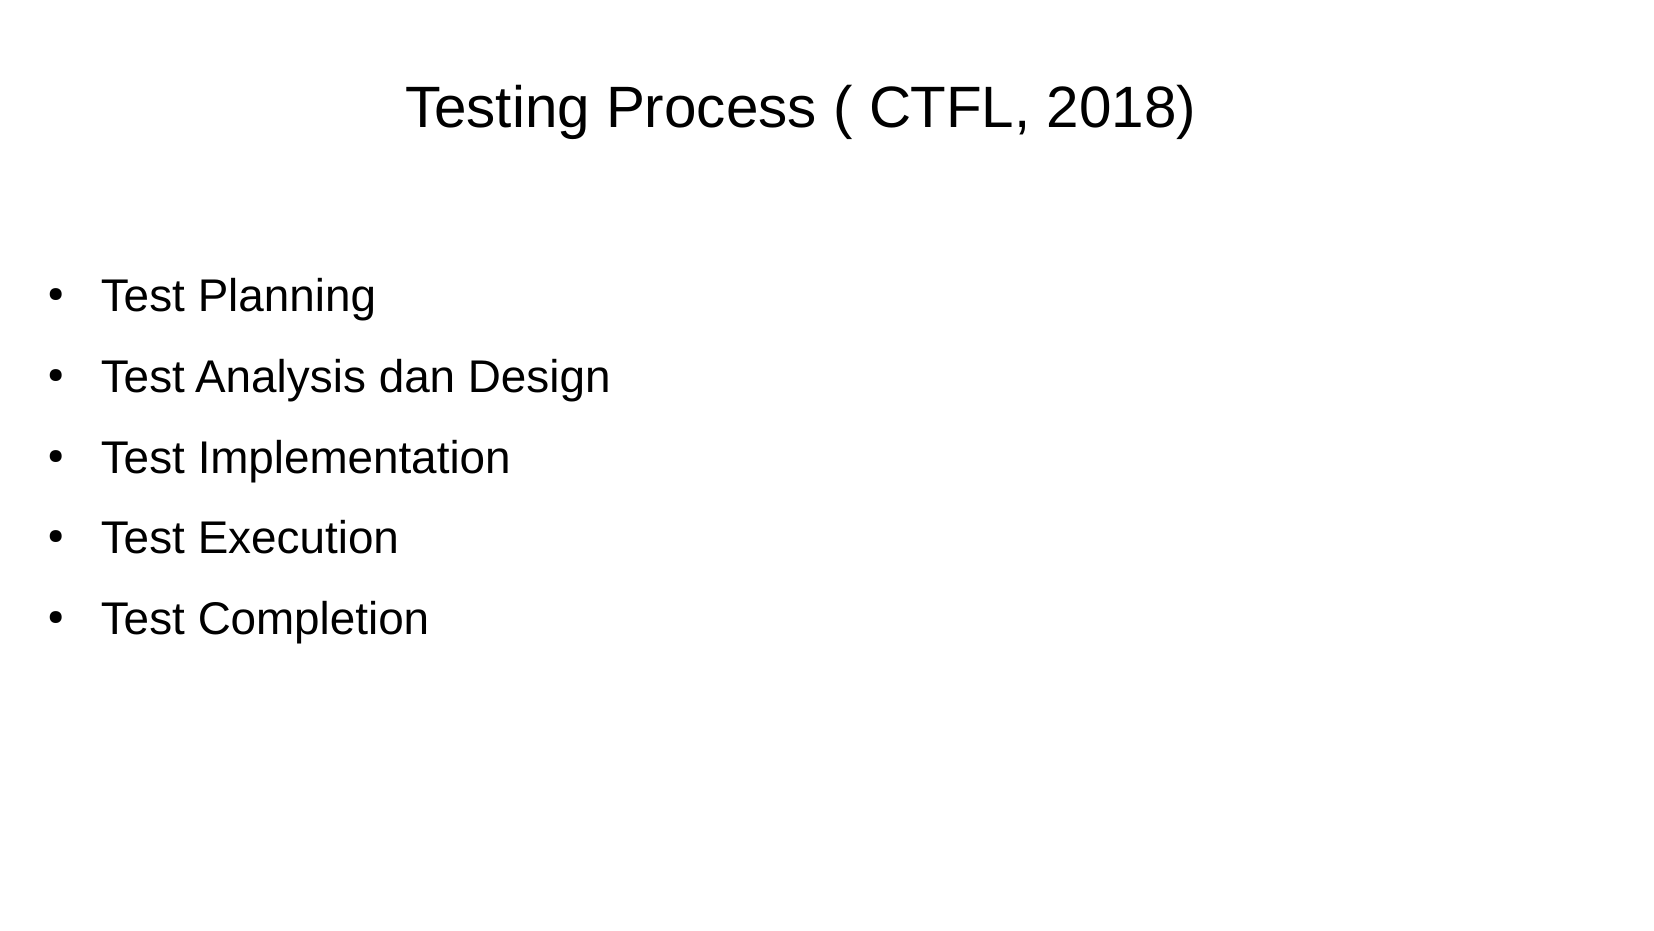

# Testing Process ( CTFL, 2018)
Test Planning
Test Analysis dan Design
Test Implementation
Test Execution
Test Completion